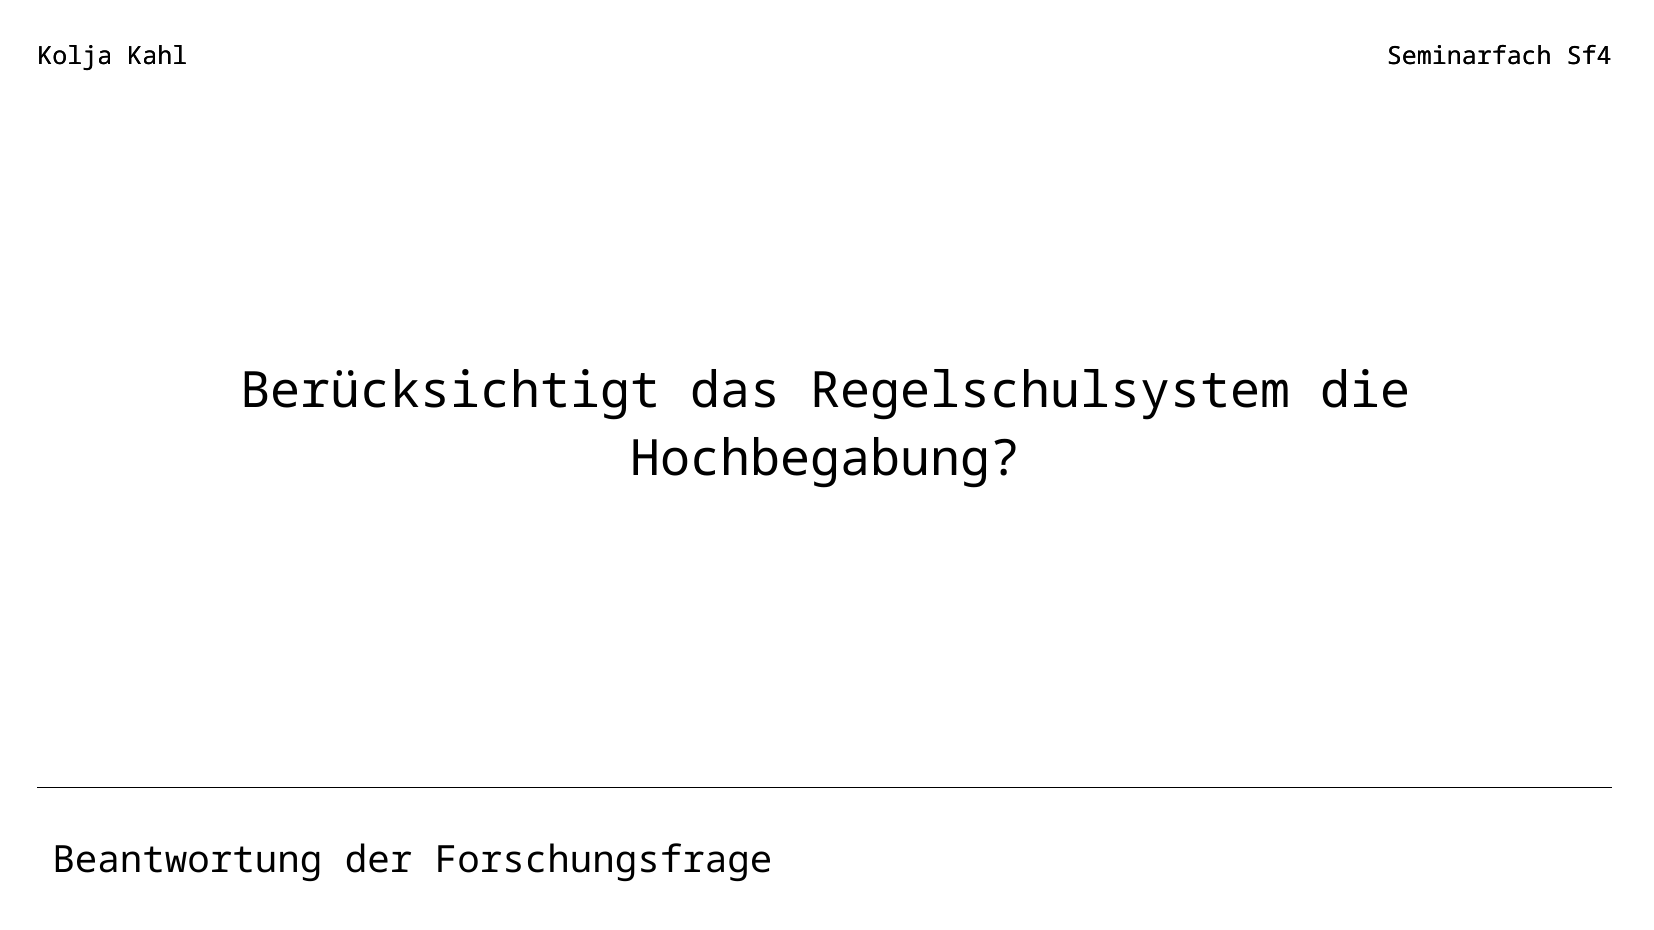

Kolja Kahl
Seminarfach Sf4
Kolja Kahl
Seminarfach Sf4
Berücksichtigt das Regelschulsystem die Hochbegabung?
Beantwortung der Forschungsfrage